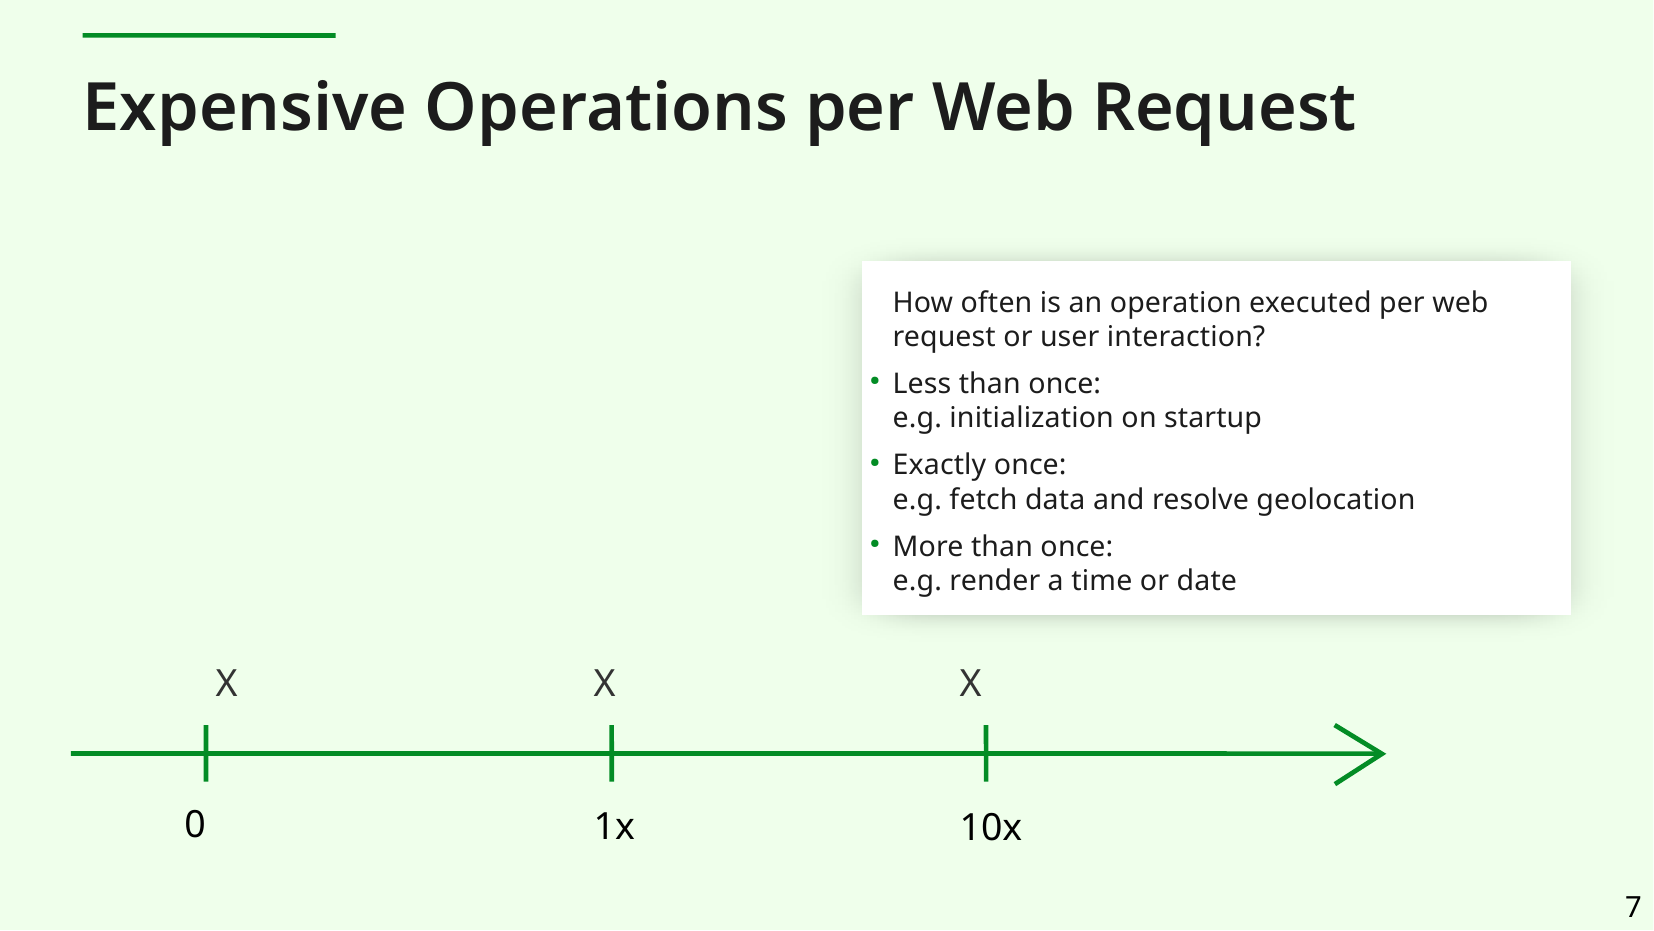

# Expensive Operations per Web Request
How often is an operation executed per web request or user interaction?
Less than once:
e.g. initialization on startup
Exactly once:
e.g. fetch data and resolve geolocation
More than once:
e.g. render a time or date
X
X
X
0
1x
10x
7